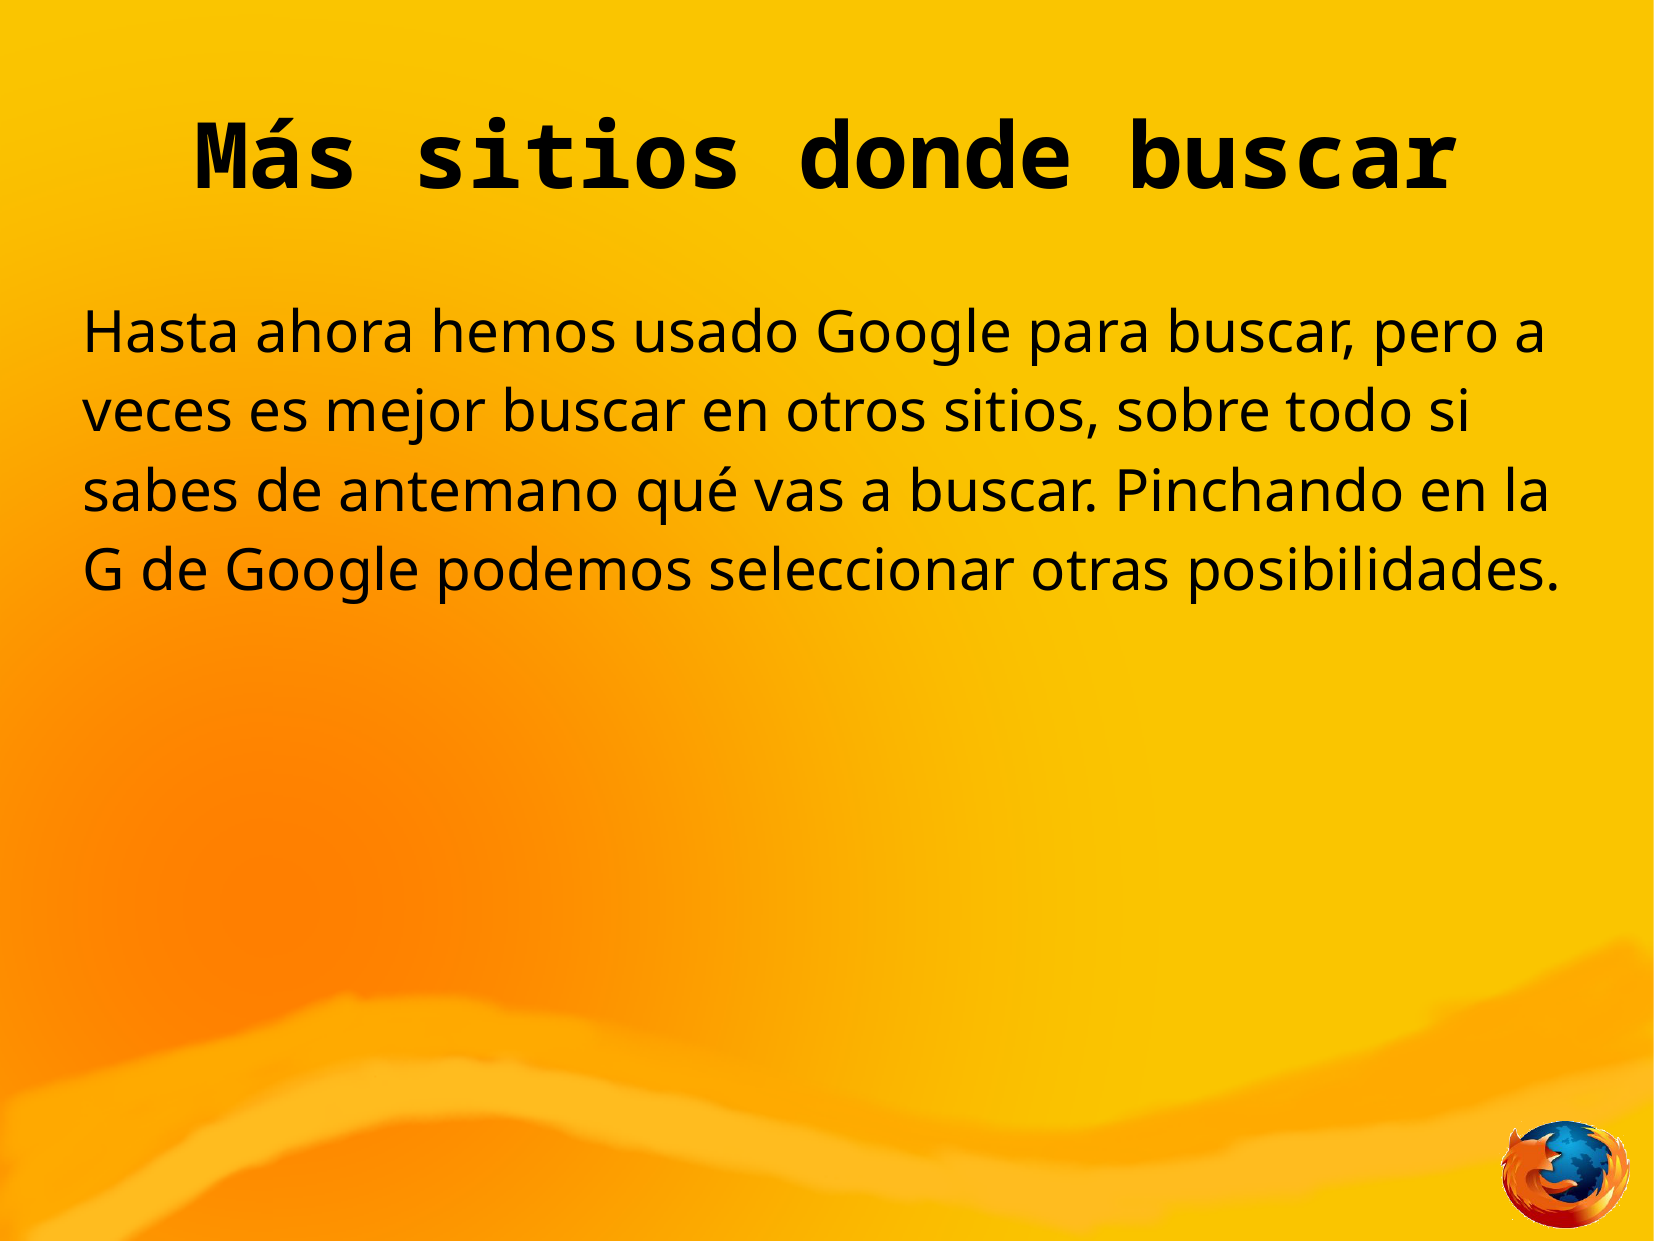

# Más sitios donde buscar
Hasta ahora hemos usado Google para buscar, pero a veces es mejor buscar en otros sitios, sobre todo si sabes de antemano qué vas a buscar. Pinchando en la G de Google podemos seleccionar otras posibilidades.